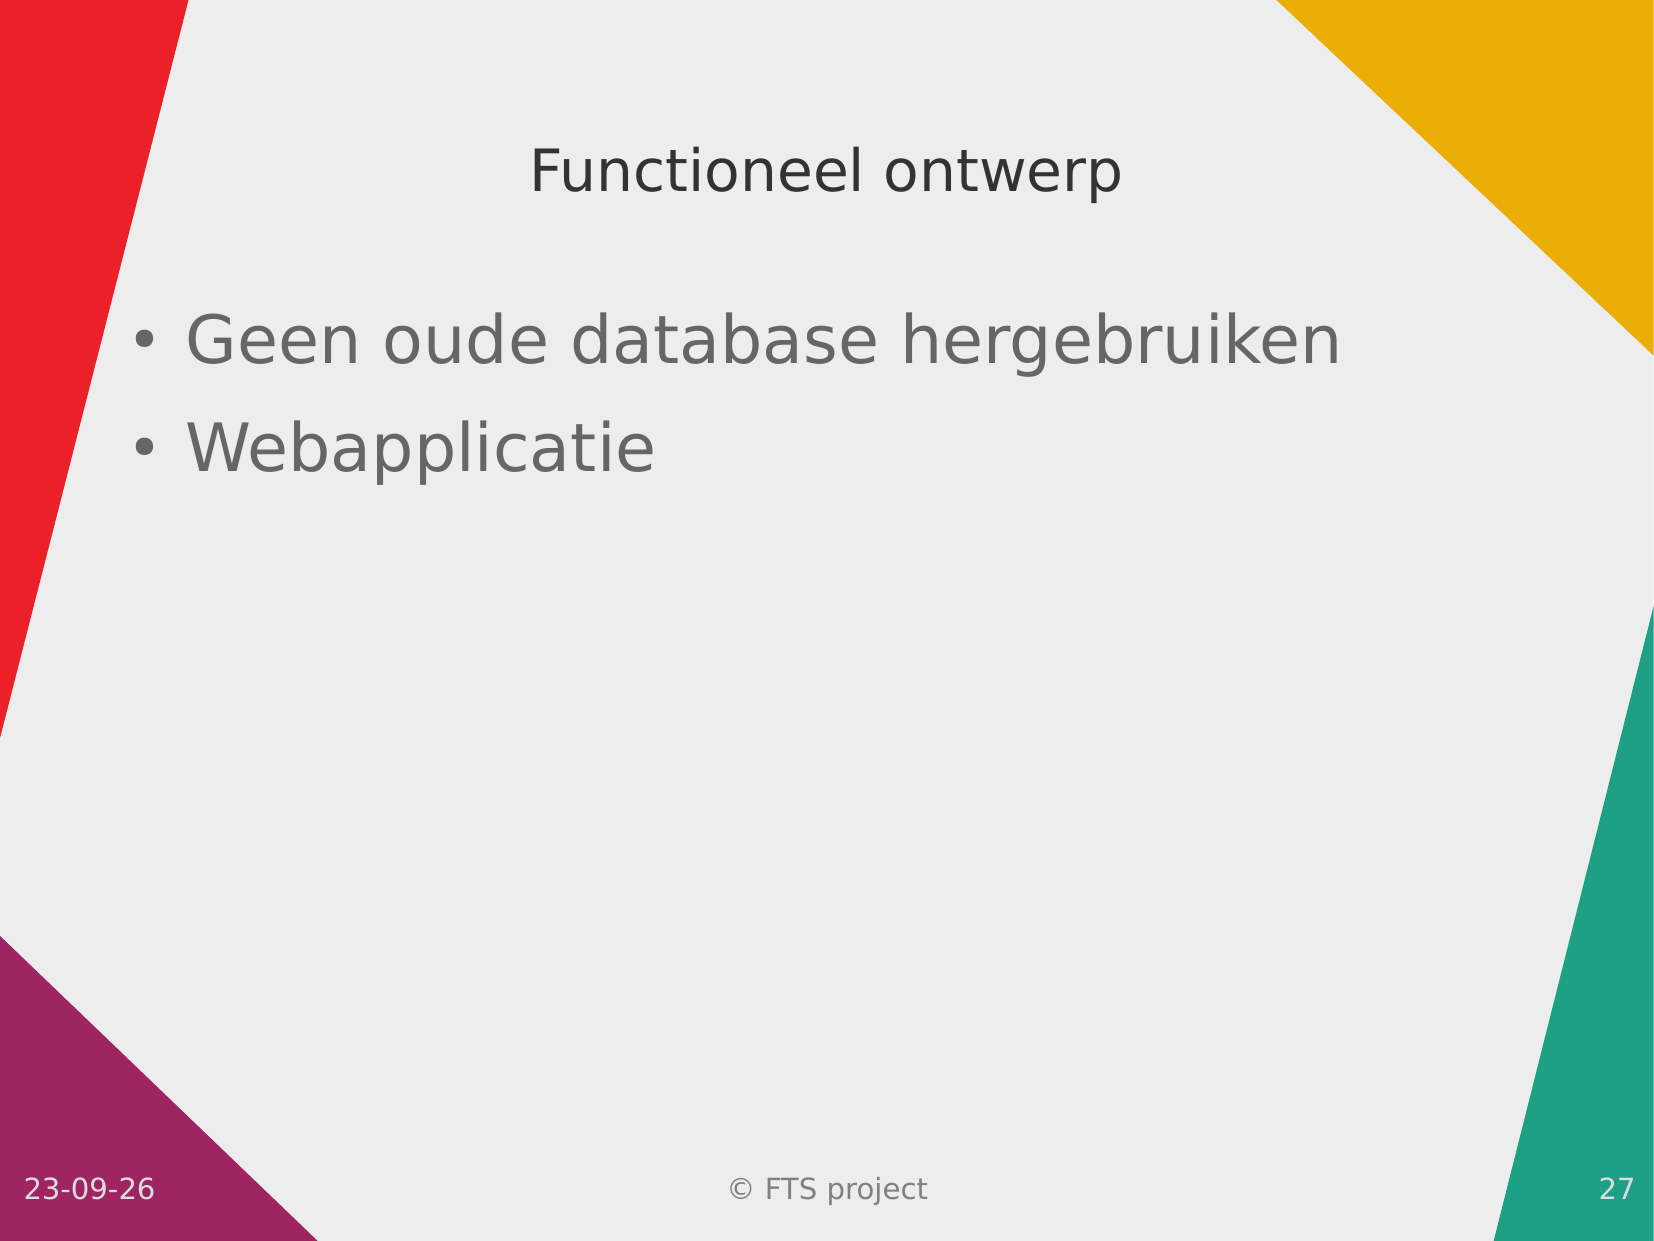

# Functioneel ontwerp
Geen oude database hergebruiken
Webapplicatie
© FTS project
27